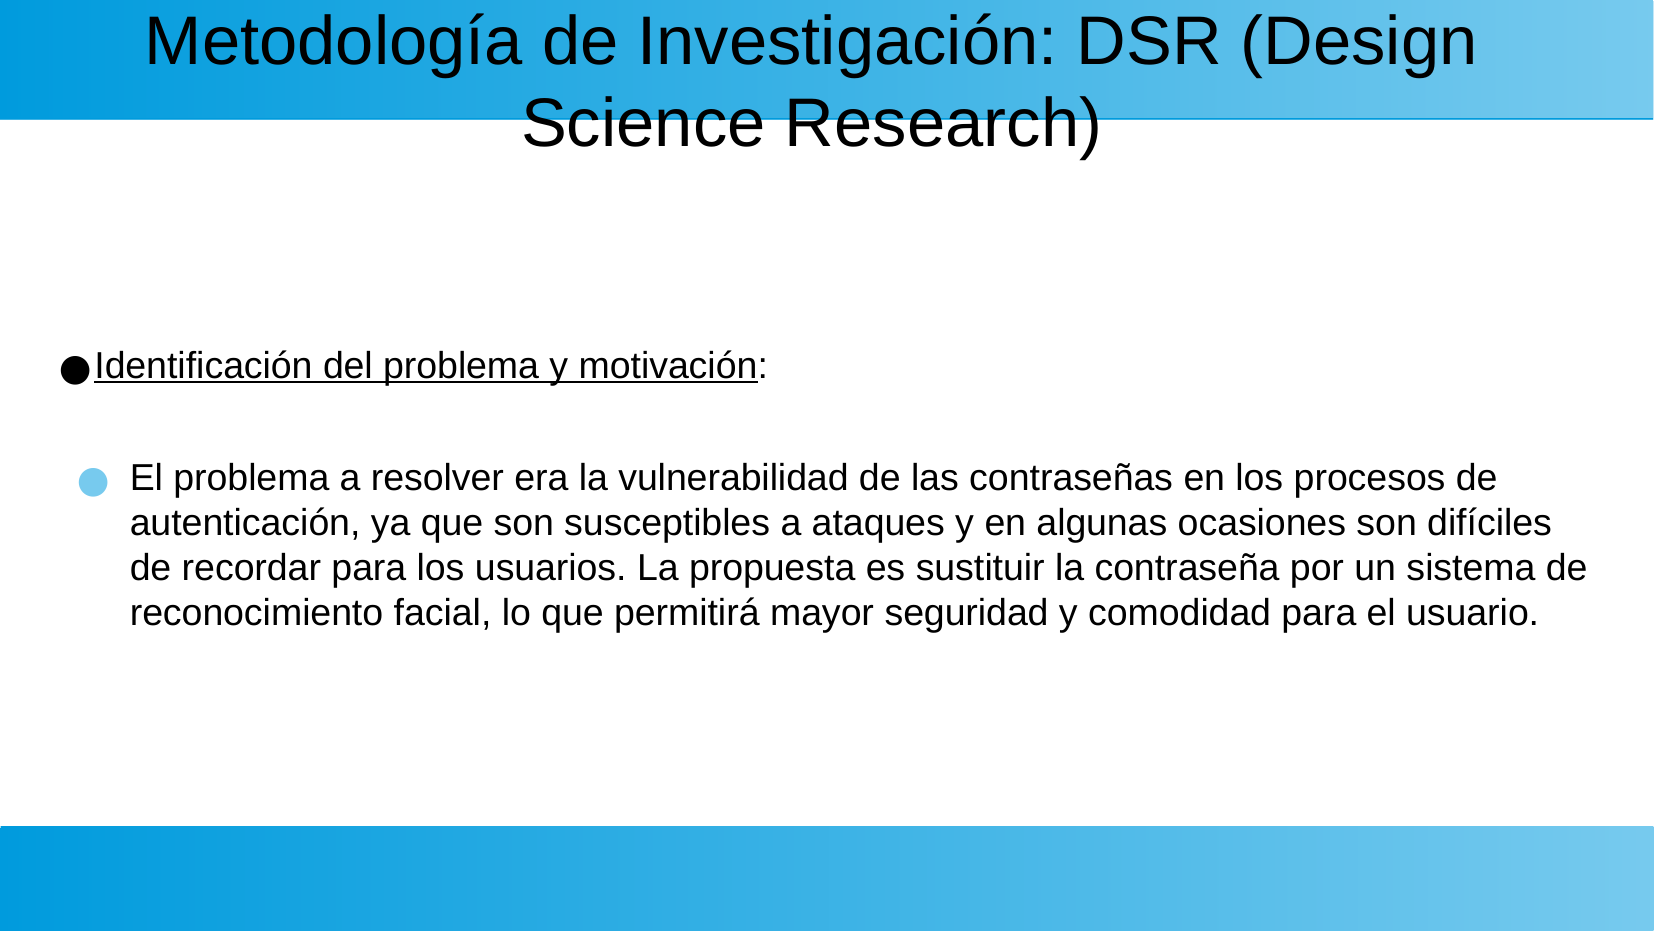

Metodología de Investigación: DSR (Design Science Research)
Identificación del problema y motivación:
El problema a resolver era la vulnerabilidad de las contraseñas en los procesos de autenticación, ya que son susceptibles a ataques y en algunas ocasiones son difíciles de recordar para los usuarios. La propuesta es sustituir la contraseña por un sistema de reconocimiento facial, lo que permitirá mayor seguridad y comodidad para el usuario.